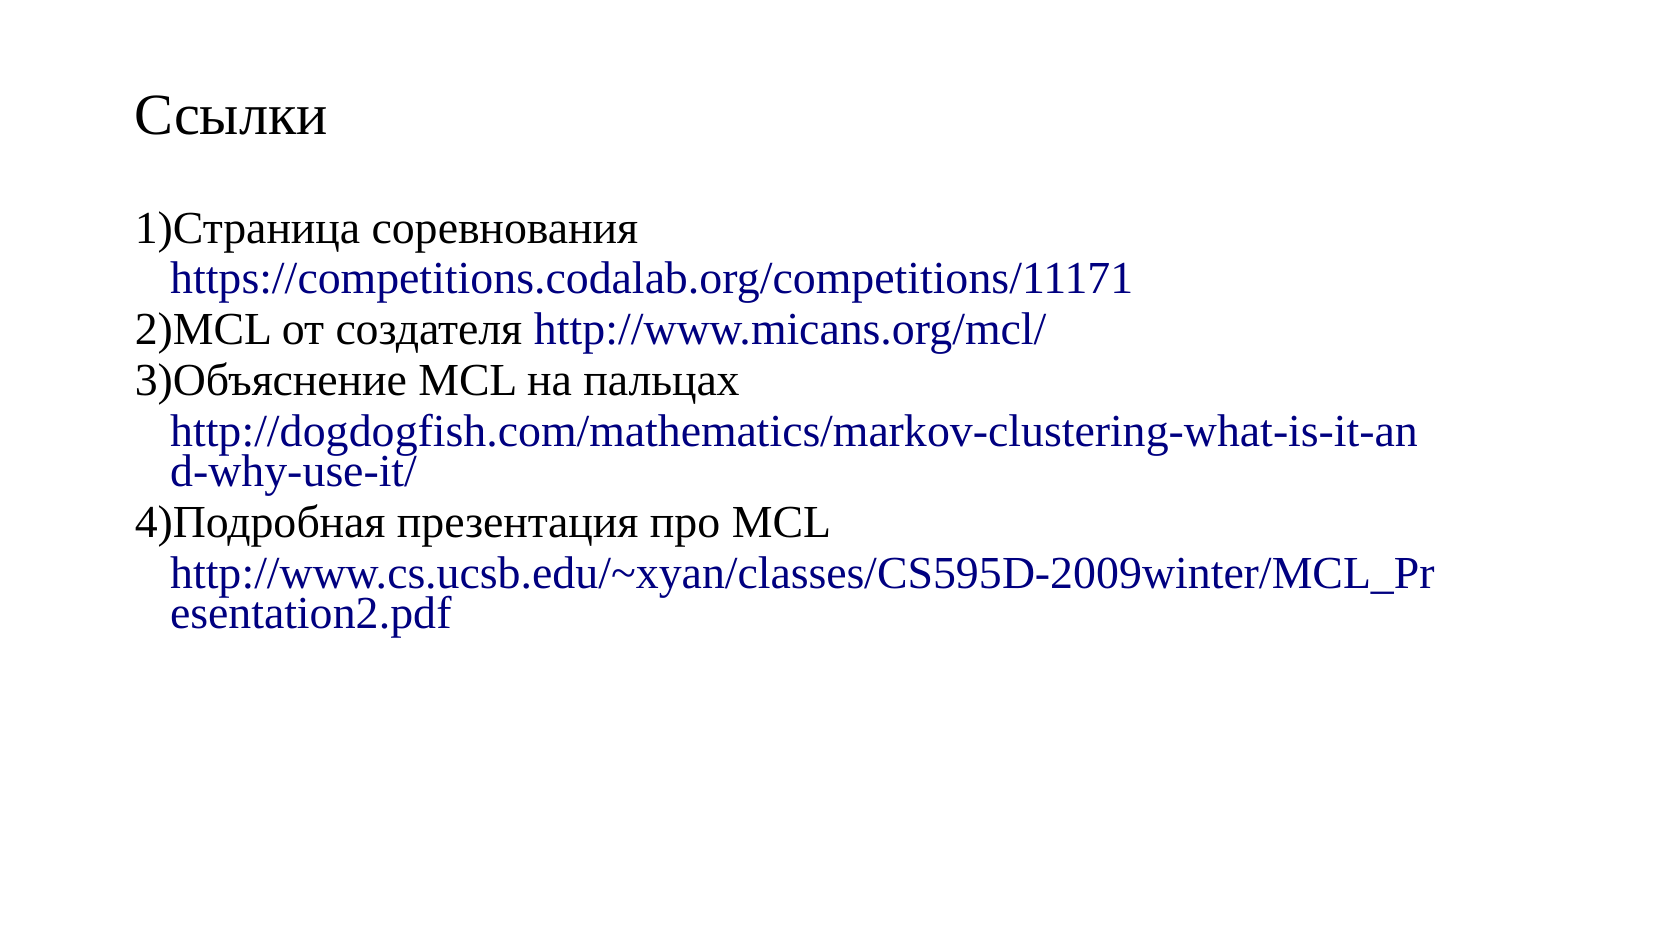

Ссылки
Страница соревнования https://competitions.codalab.org/competitions/11171
MCL от создателя http://www.micans.org/mcl/
Объяснение MCL на пальцах http://dogdogfish.com/mathematics/markov-clustering-what-is-it-and-why-use-it/
Подробная презентация про MCL http://www.cs.ucsb.edu/~xyan/classes/CS595D-2009winter/MCL_Presentation2.pdf